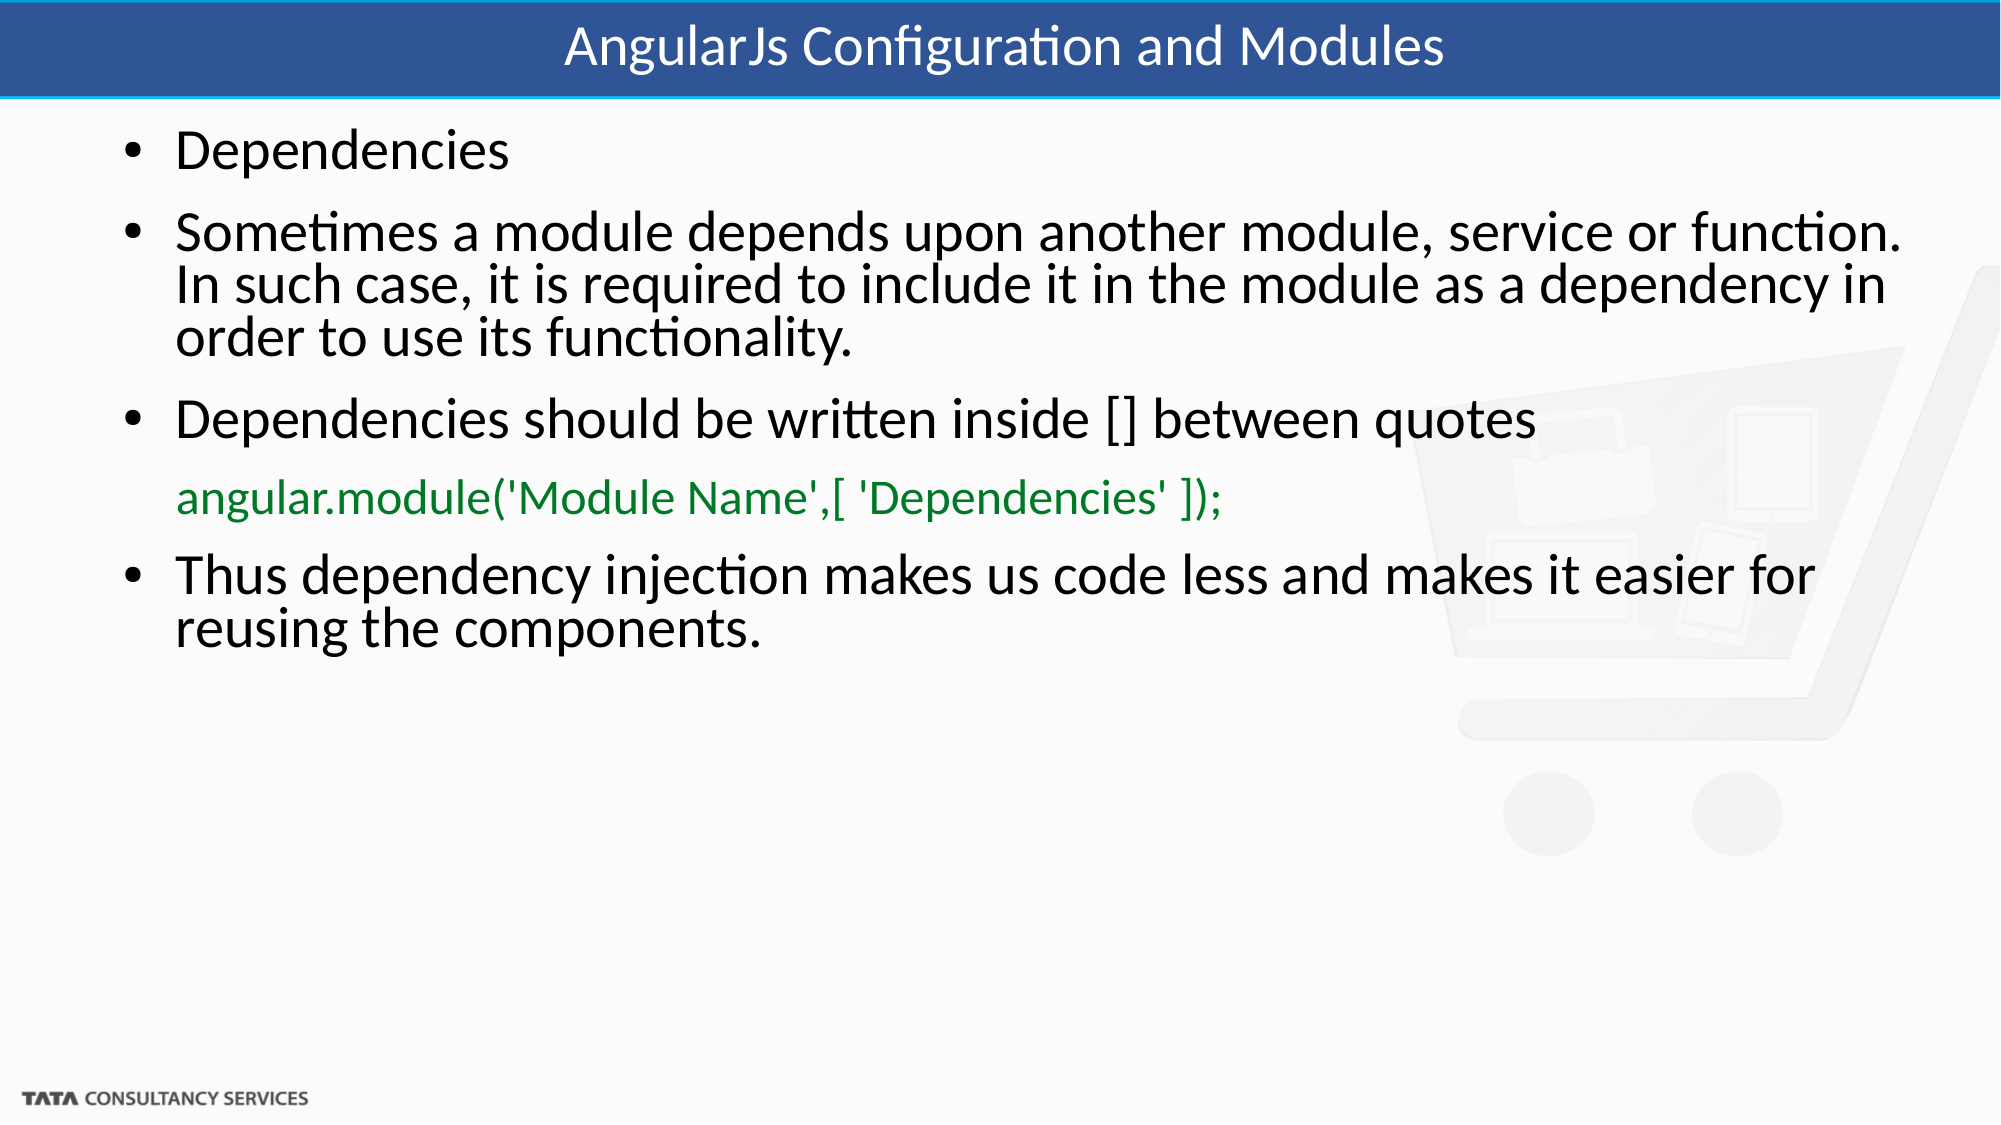

# AngularJs Configuration and Modules
Dependencies
Sometimes a module depends upon another module, service or function. In such case, it is required to include it in the module as a dependency in order to use its functionality.
Dependencies should be written inside [] between quotes
angular.module('Module Name',[ 'Dependencies' ]);
Thus dependency injection makes us code less and makes it easier for reusing the components.